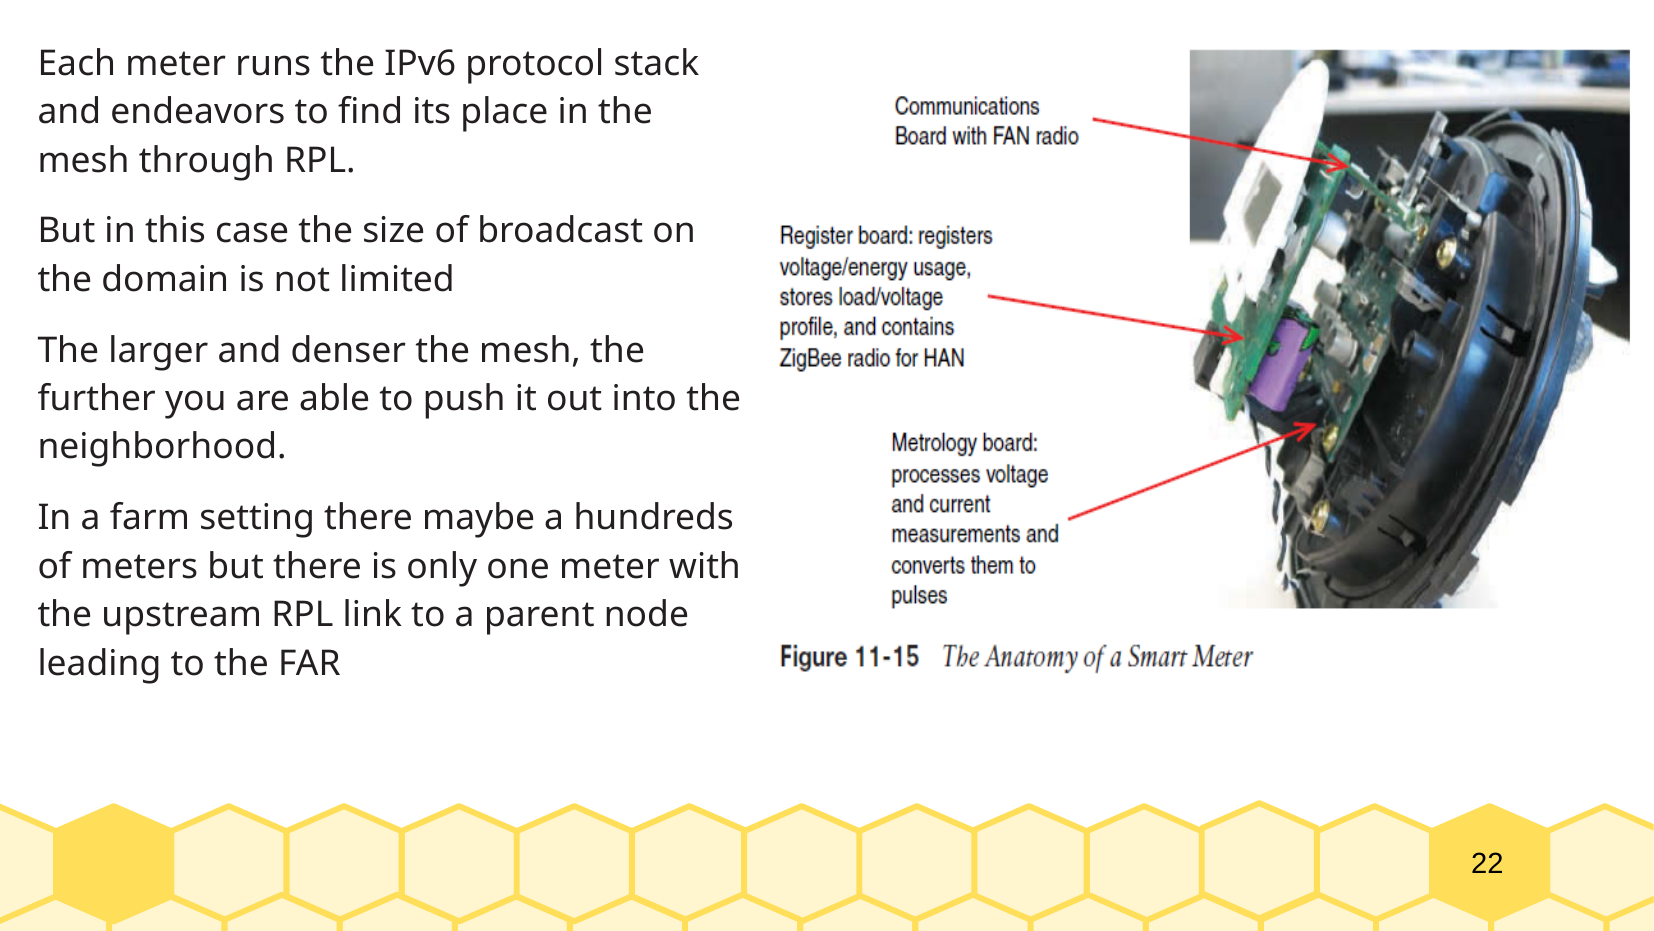

# Each meter runs the IPv6 protocol stack and endeavors to find its place in the mesh through RPL.
But in this case the size of broadcast on the domain is not limited
The larger and denser the mesh, the further you are able to push it out into the neighborhood.
In a farm setting there maybe a hundreds of meters but there is only one meter with the upstream RPL link to a parent node leading to the FAR